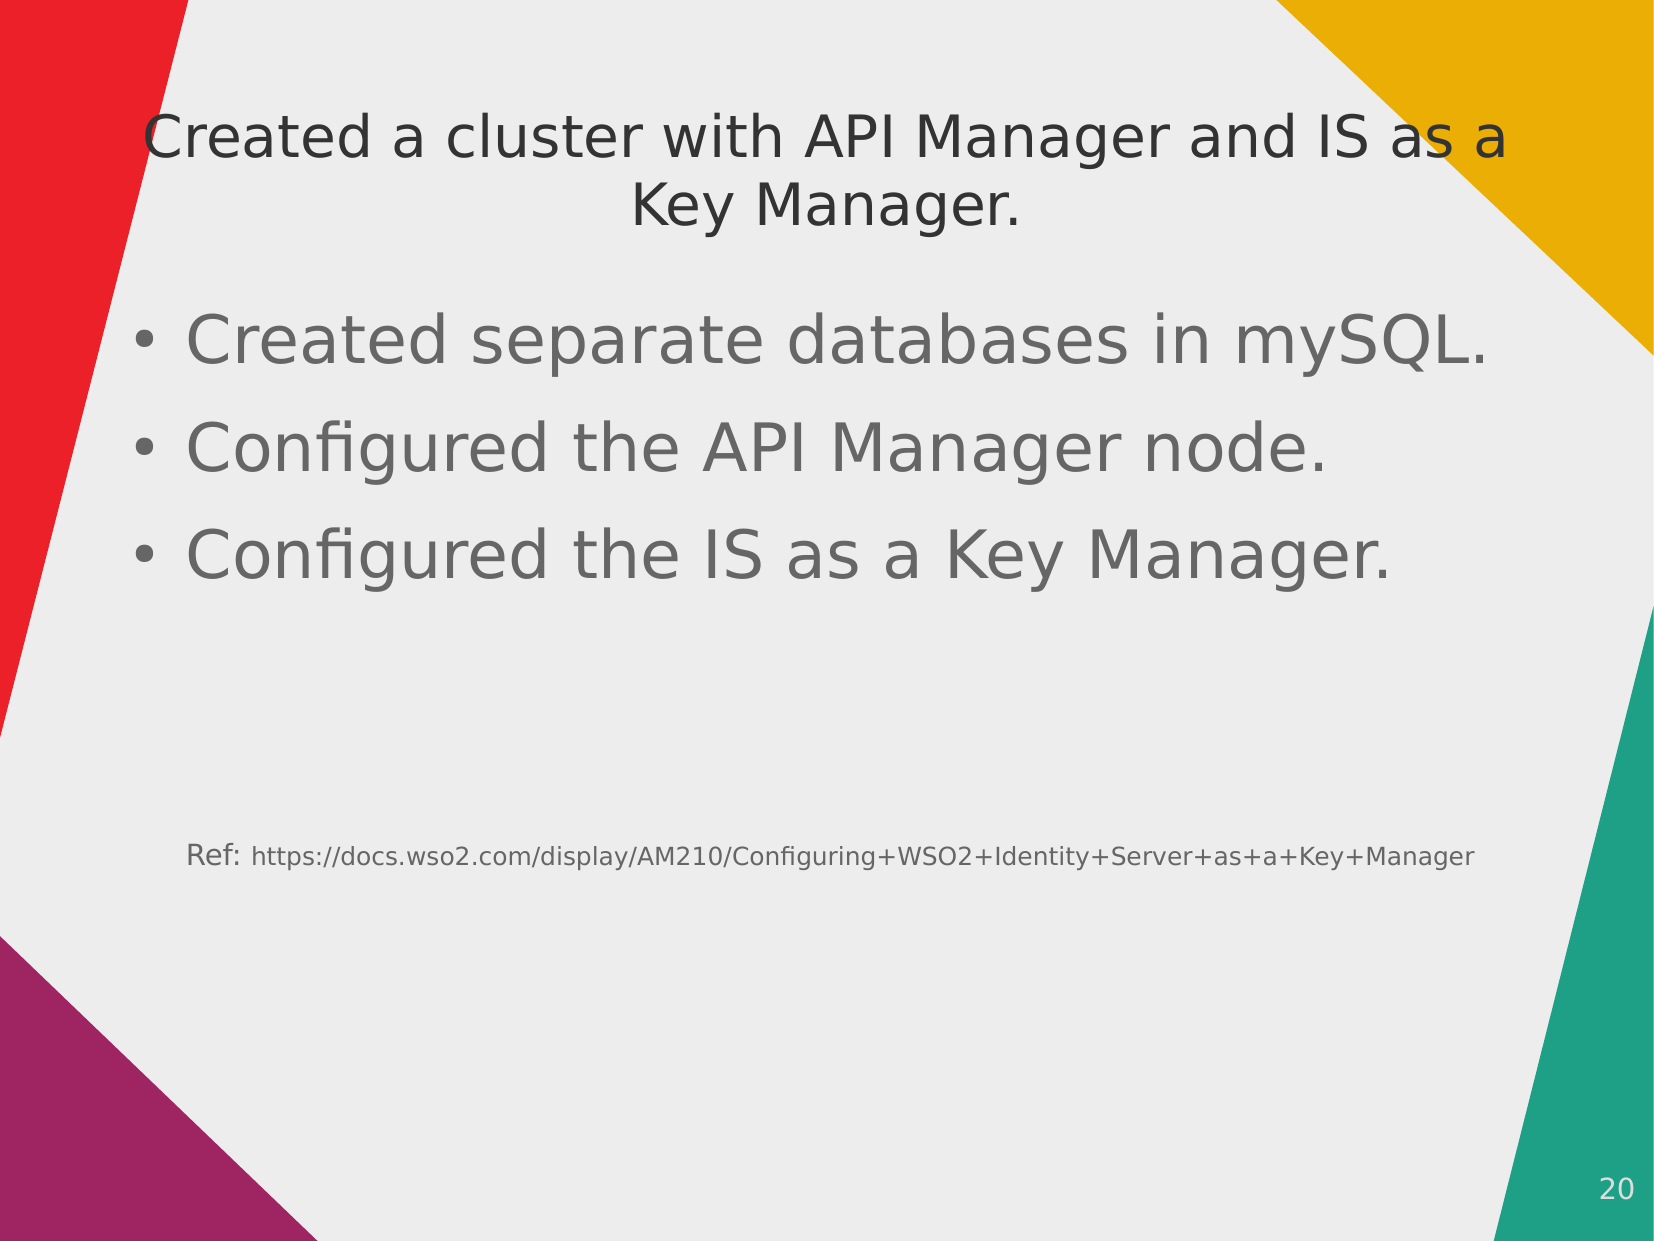

# Created a cluster with API Manager and IS as a Key Manager.
Created separate databases in mySQL.
Configured the API Manager node.
Configured the IS as a Key Manager.
Ref: https://docs.wso2.com/display/AM210/Configuring+WSO2+Identity+Server+as+a+Key+Manager
20